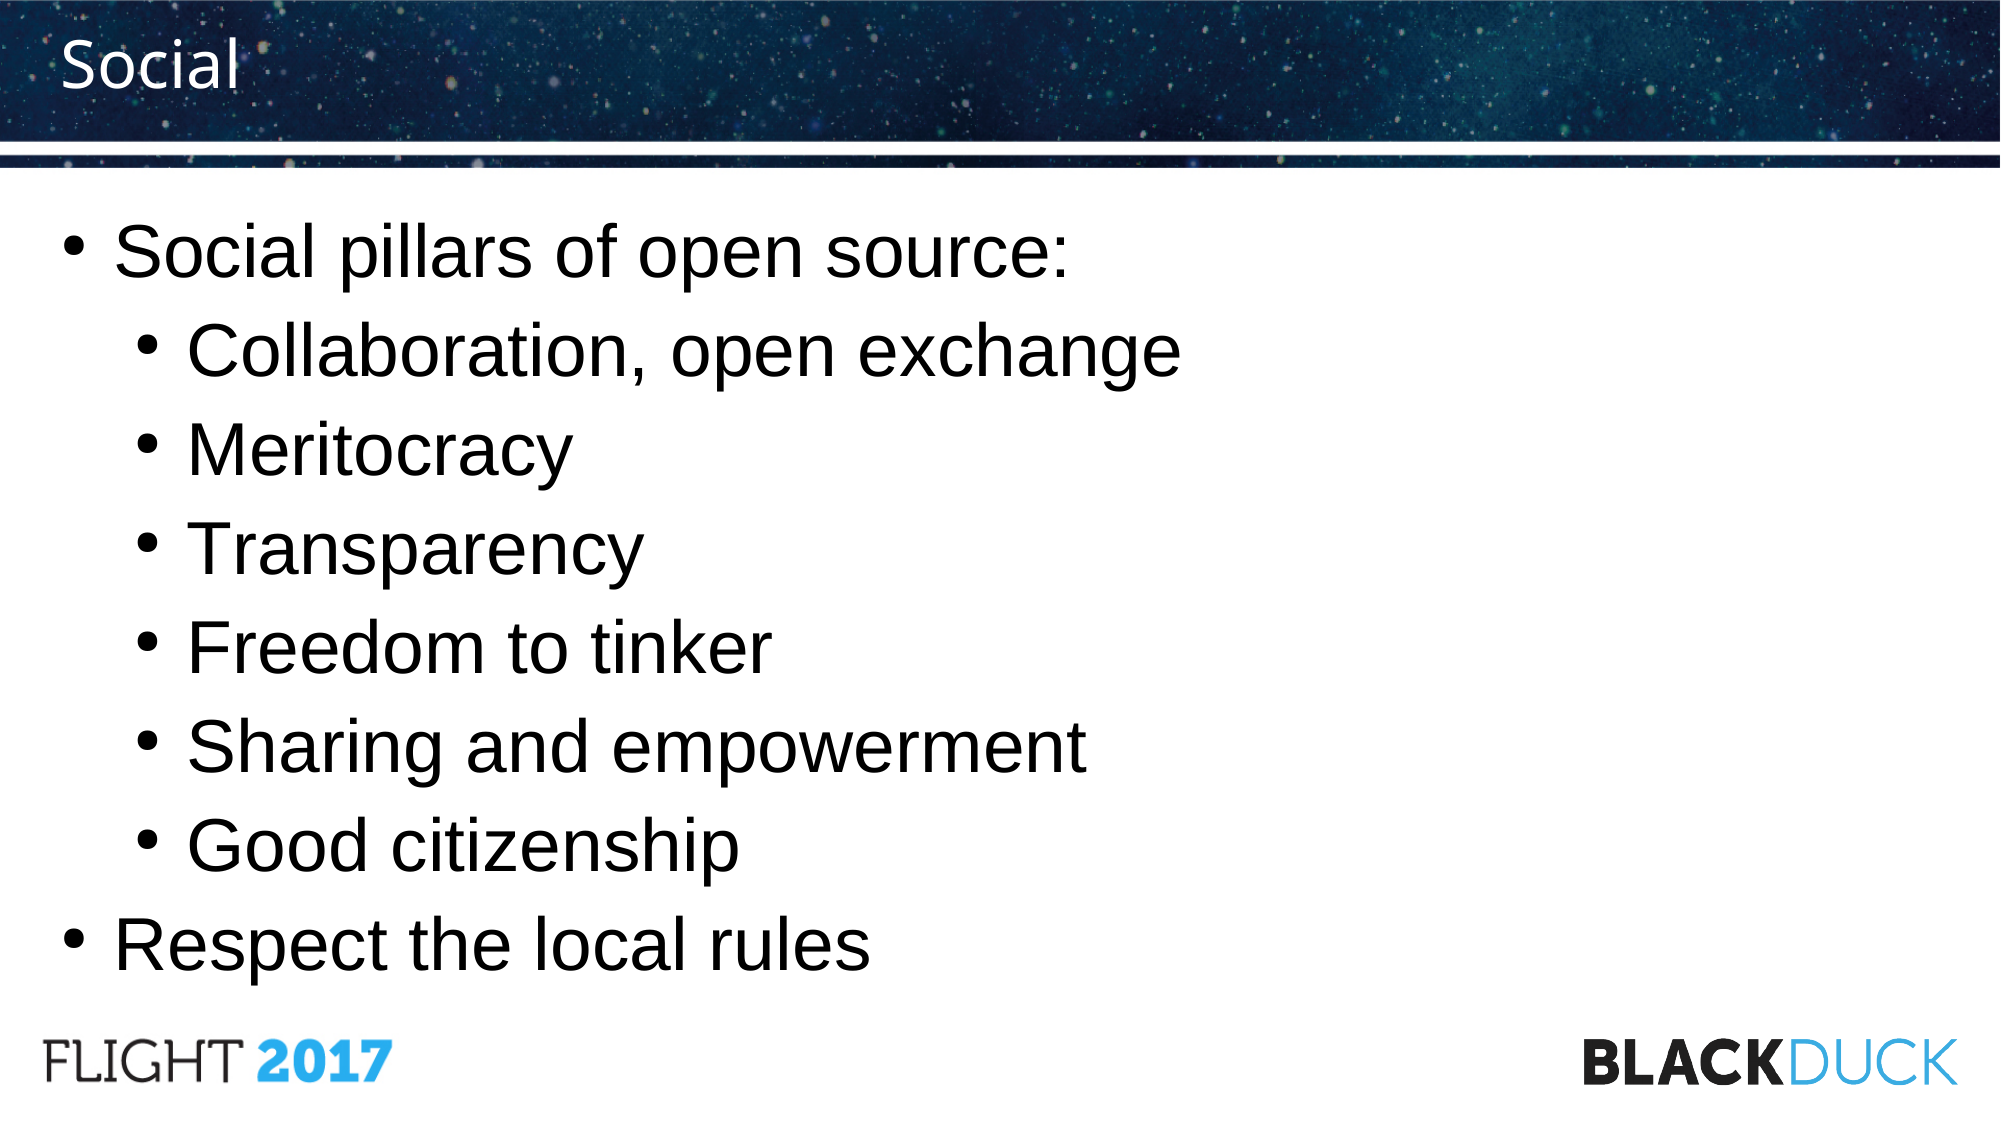

Social
#
Social pillars of open source:
Collaboration, open exchange
Meritocracy
Transparency
Freedom to tinker
Sharing and empowerment
Good citizenship
Respect the local rules